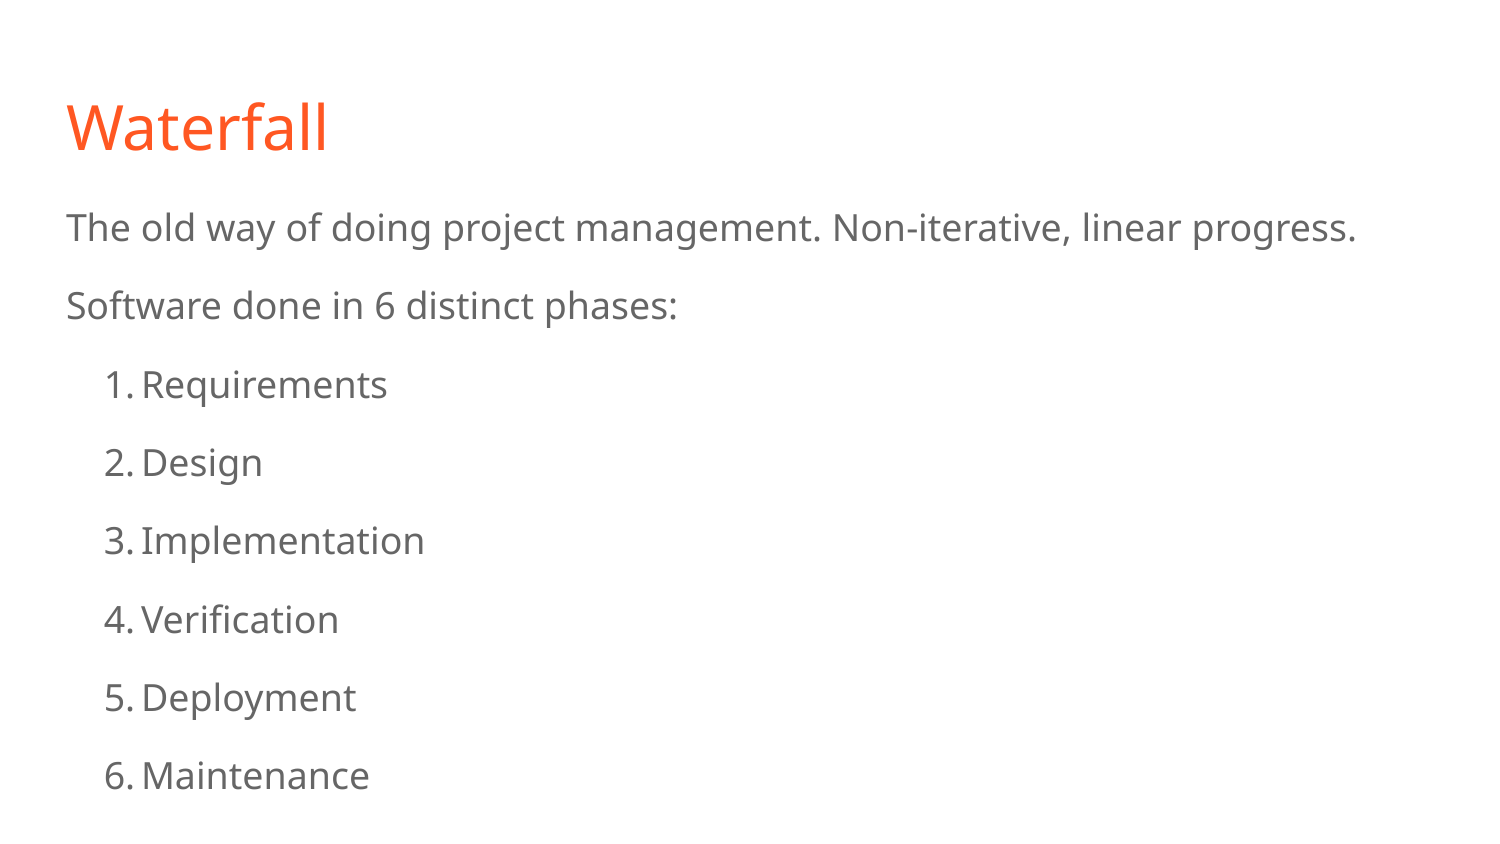

# Waterfall
The old way of doing project management. Non-iterative, linear progress.
Software done in 6 distinct phases:
Requirements
Design
Implementation
Verification
Deployment
Maintenance